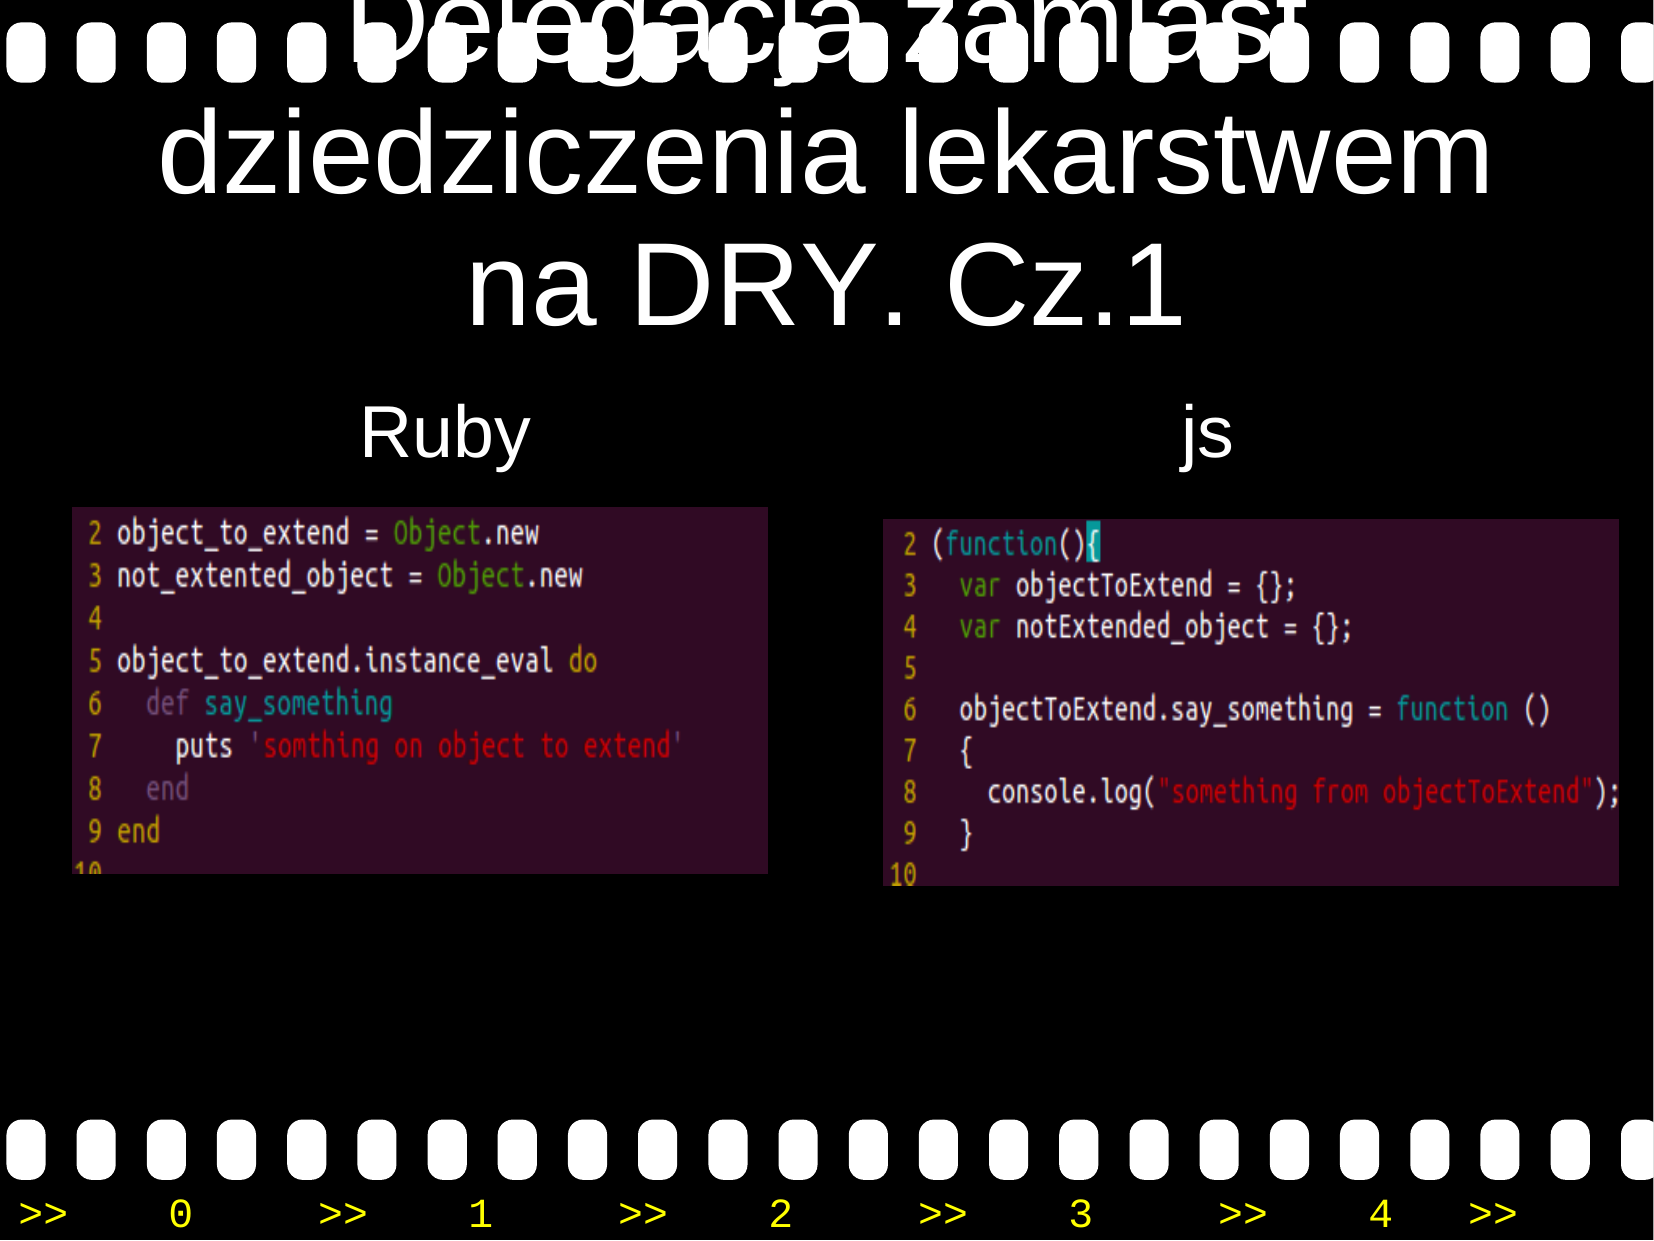

# Delegacja zamiast dziedziczenia lekarstwem na DRY. Cz.1
Ruby
js